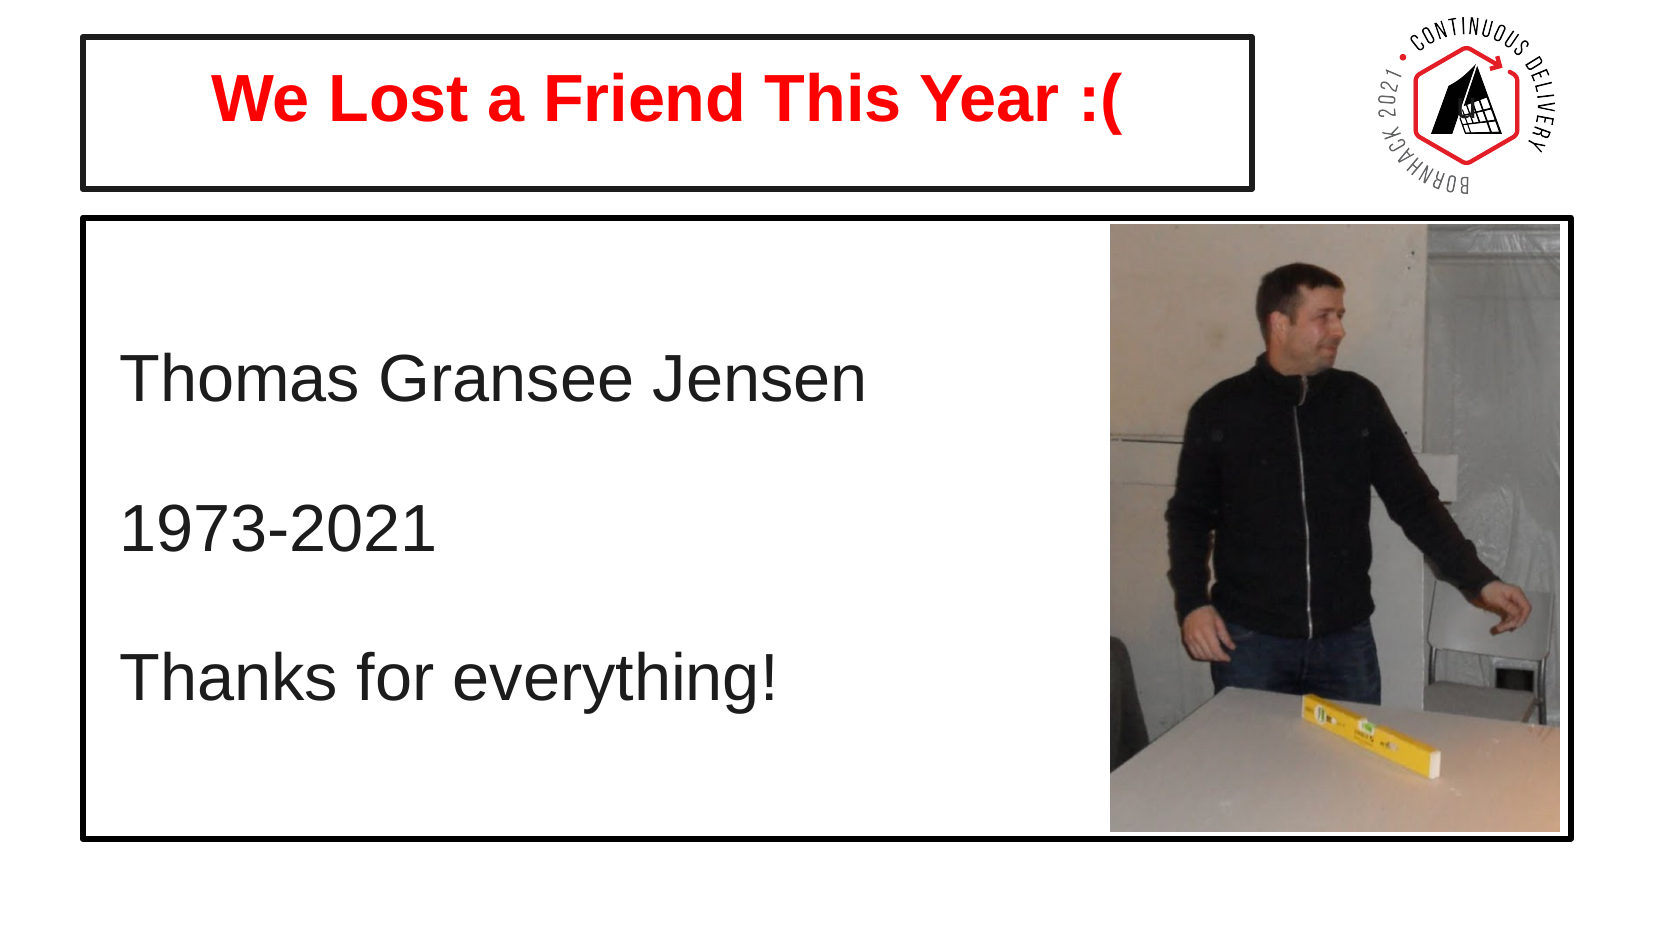

# We Lost a Friend This Year :(
 Thomas Gransee Jensen
 1973-2021
 Thanks for everything!